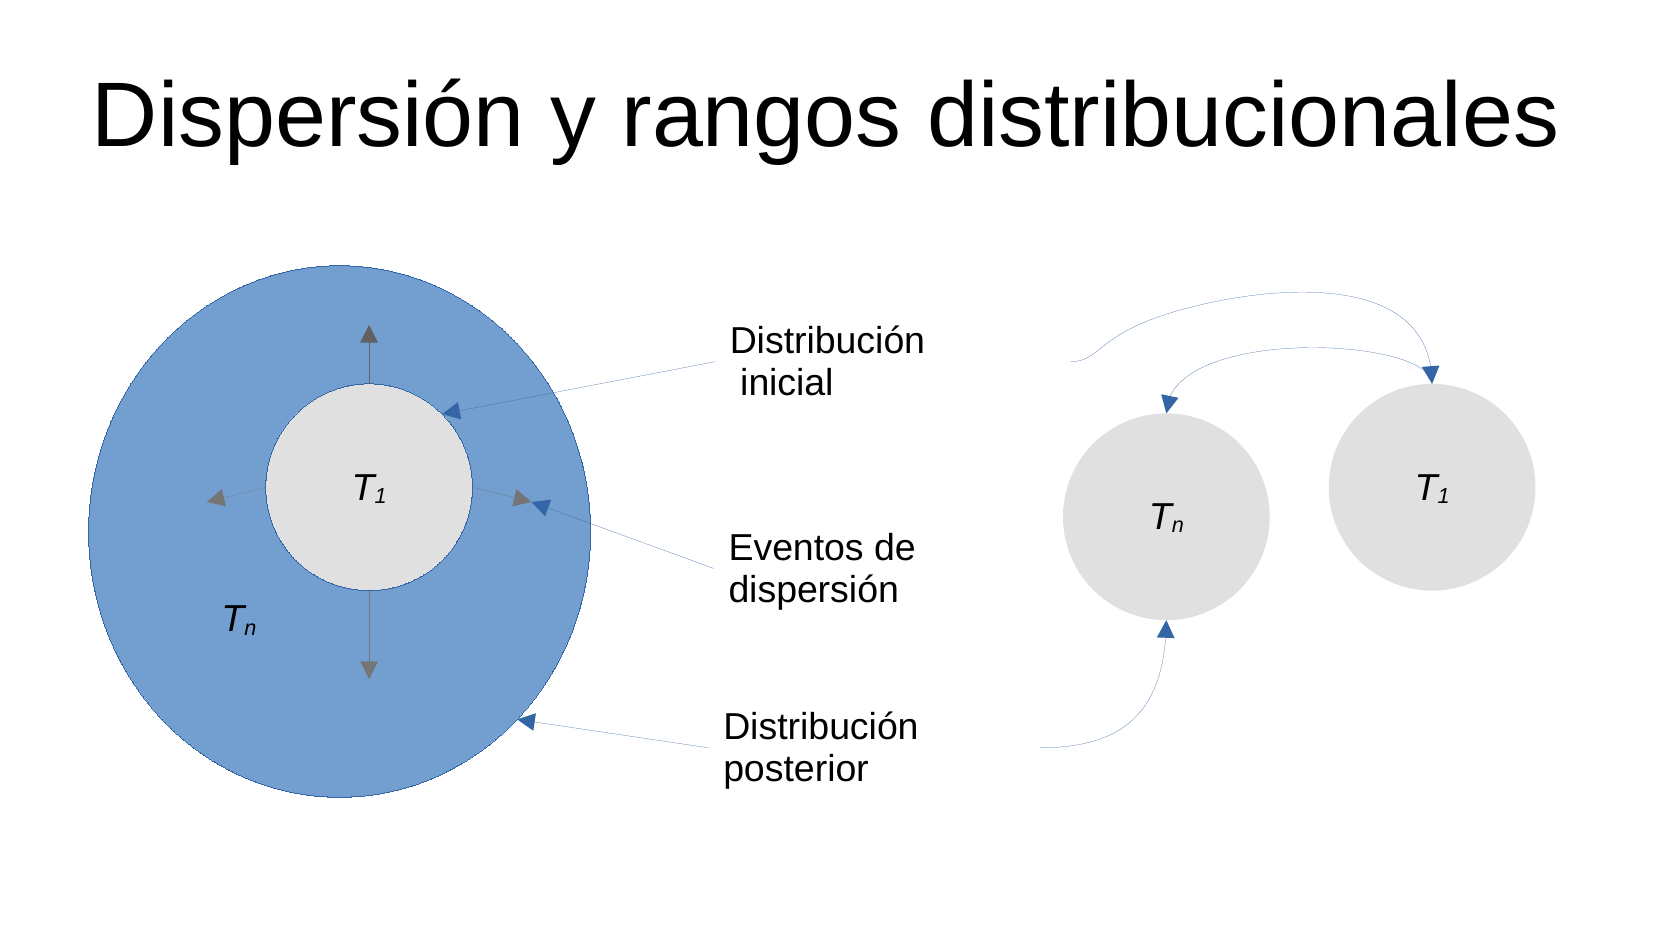

# Dispersión y rangos distribucionales
Distribución
 inicial
T1
T1
Tn
Eventos de
dispersión
Tn
Distribución
posterior